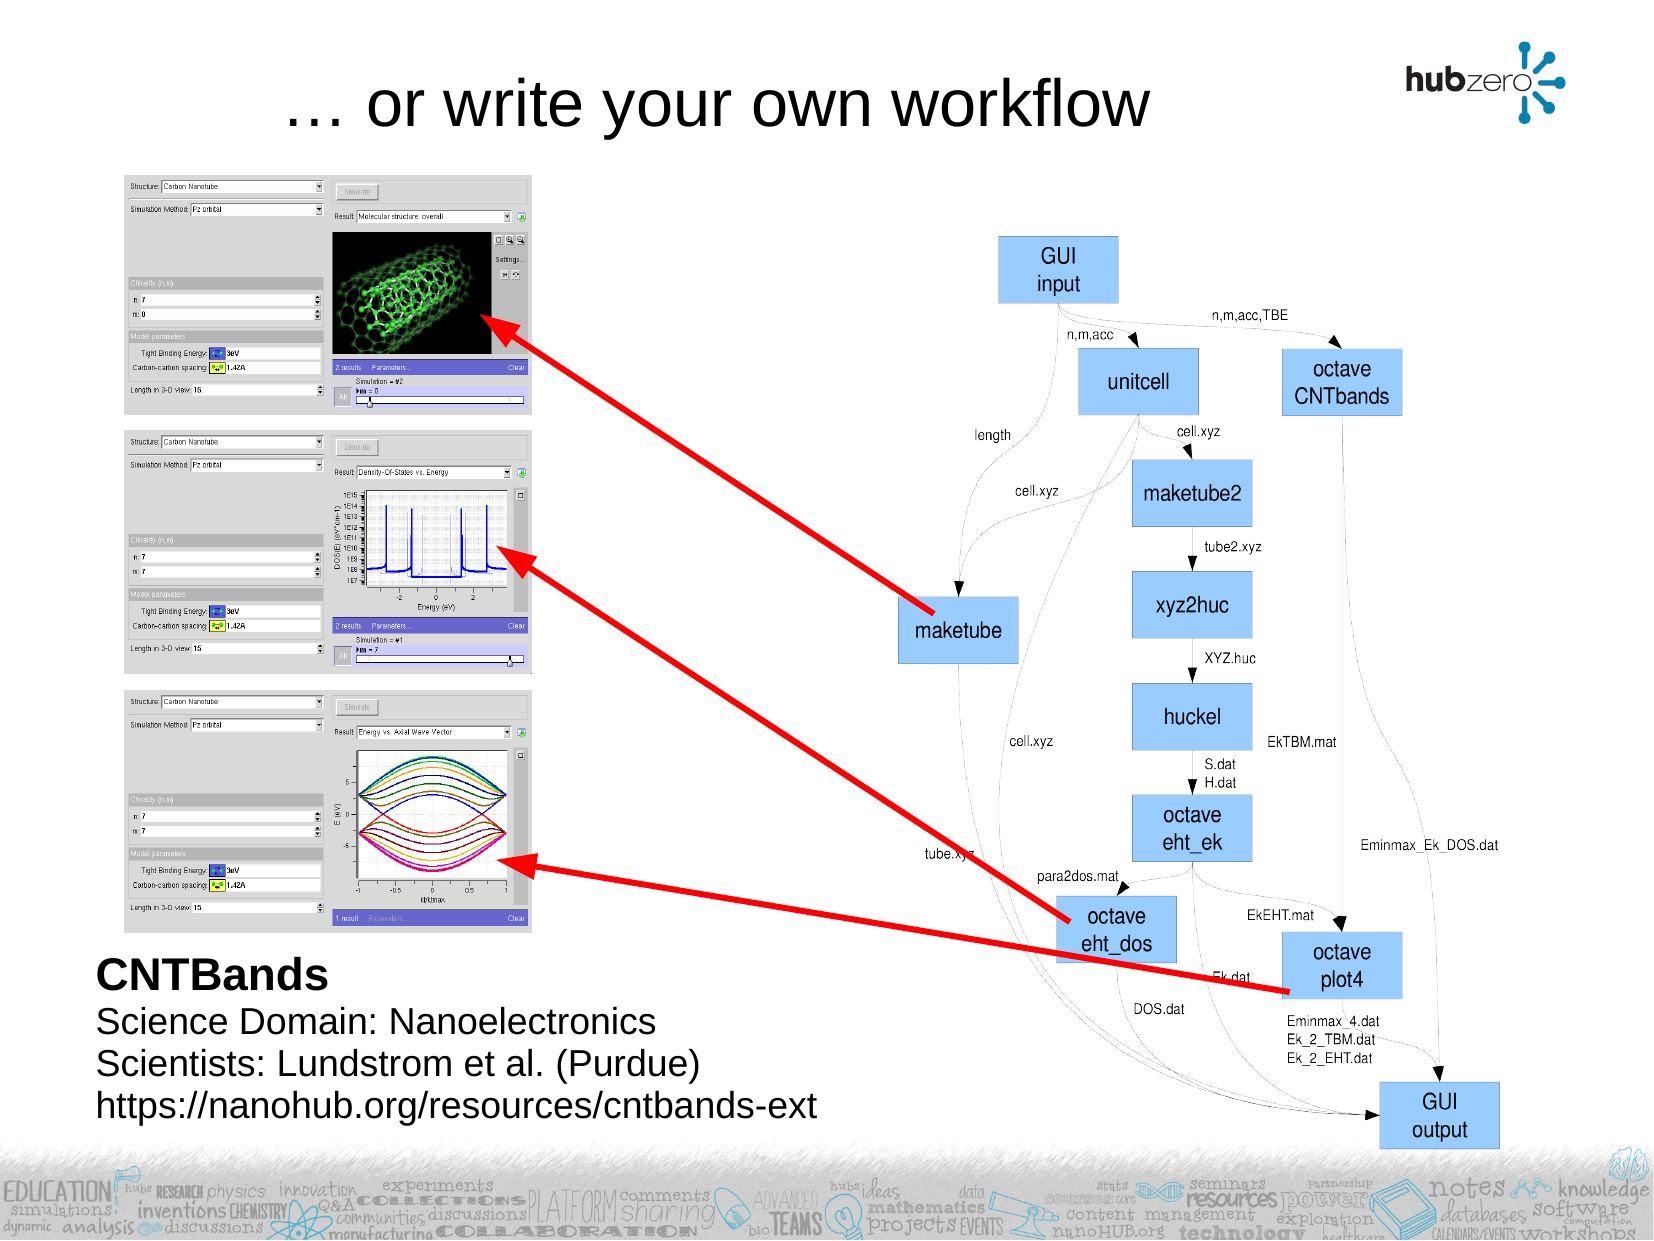

# … or write your own workflow
CNTBands
Science Domain: Nanoelectronics
Scientists: Lundstrom et al. (Purdue)
https://nanohub.org/resources/cntbands-ext